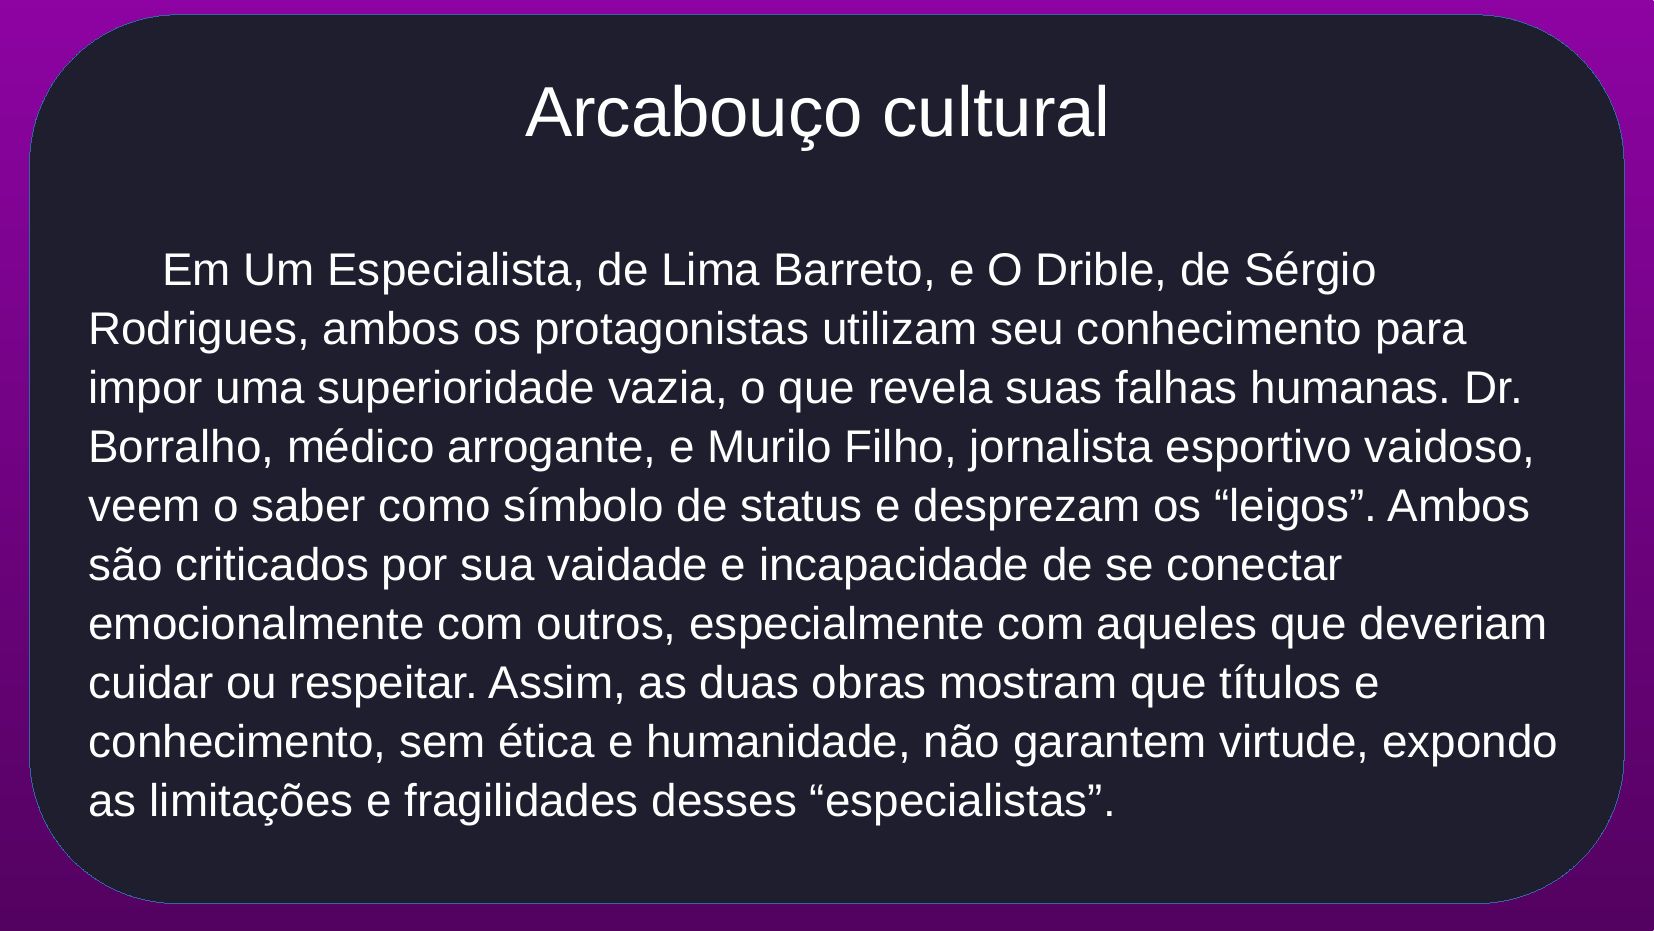

# Arcabouço cultural
	Em Um Especialista, de Lima Barreto, e O Drible, de Sérgio Rodrigues, ambos os protagonistas utilizam seu conhecimento para impor uma superioridade vazia, o que revela suas falhas humanas. Dr. Borralho, médico arrogante, e Murilo Filho, jornalista esportivo vaidoso, veem o saber como símbolo de status e desprezam os “leigos”. Ambos são criticados por sua vaidade e incapacidade de se conectar emocionalmente com outros, especialmente com aqueles que deveriam cuidar ou respeitar. Assim, as duas obras mostram que títulos e conhecimento, sem ética e humanidade, não garantem virtude, expondo as limitações e fragilidades desses “especialistas”.